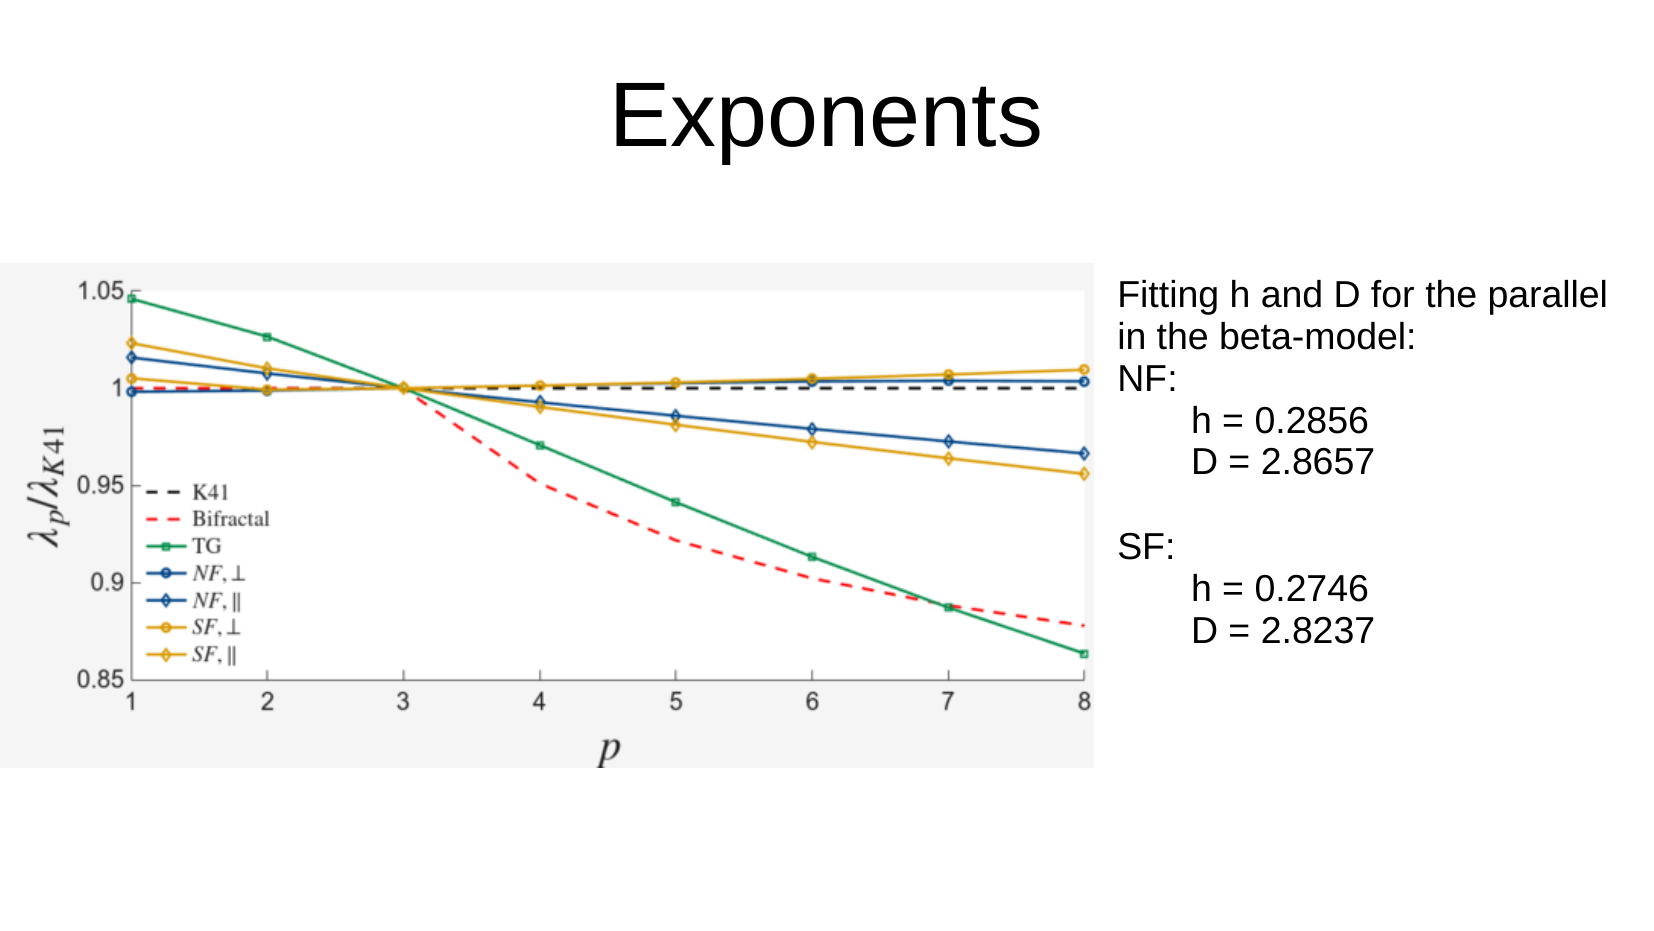

# Exponents
Fitting h and D for the parallel in the beta-model:
NF:
	h = 0.2856
	D = 2.8657
SF:
	h = 0.2746
	D = 2.8237